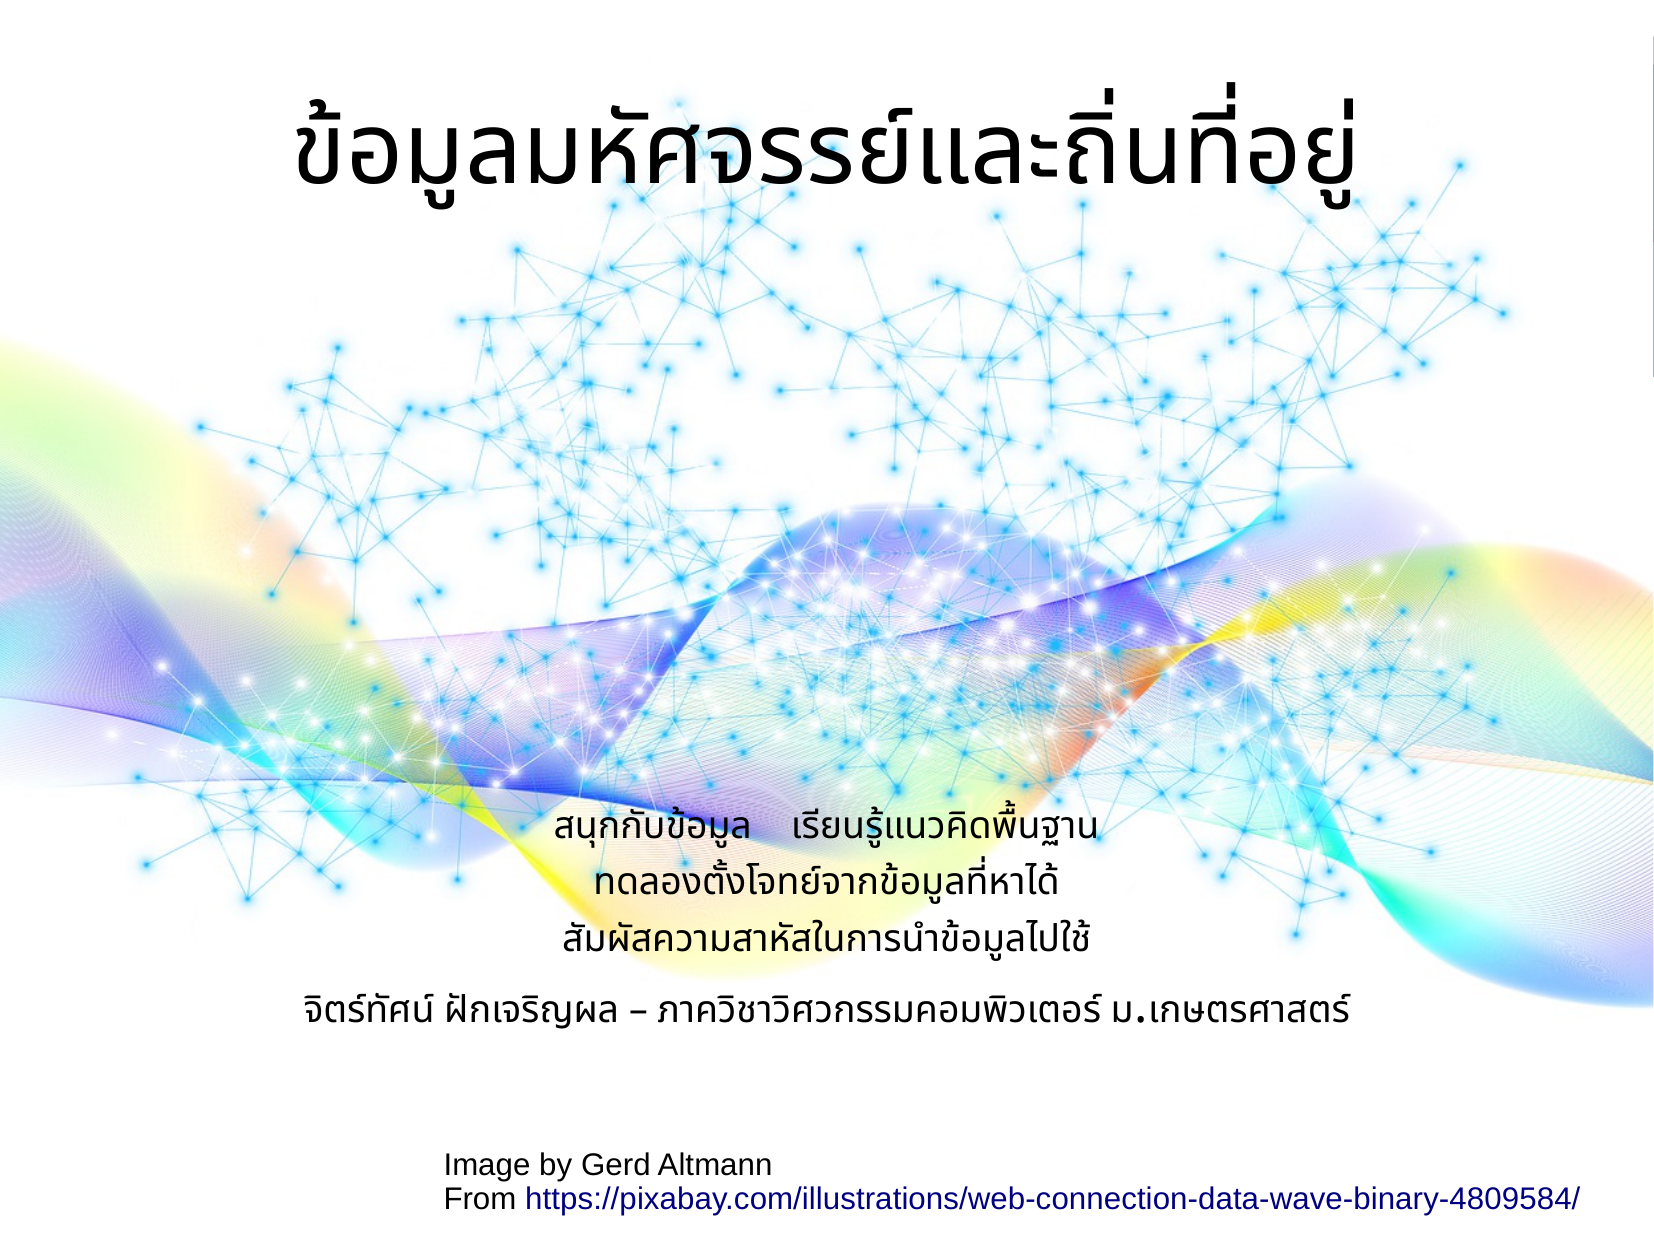

# ข้อมูลมหัศจรรย์และถิ่นที่อยู่
สนุกกับข้อมูล เรียนรู้แนวคิดพื้นฐาน
ทดลองตั้งโจทย์จากข้อมูลที่หาได้
สัมผัสความสาหัสในการนำข้อมูลไปใช้
จิตร์ทัศน์ ฝักเจริญผล – ภาควิชาวิศวกรรมคอมพิวเตอร์ ม.เกษตรศาสตร์
Image by Gerd Altmann
From https://pixabay.com/illustrations/web-connection-data-wave-binary-4809584/